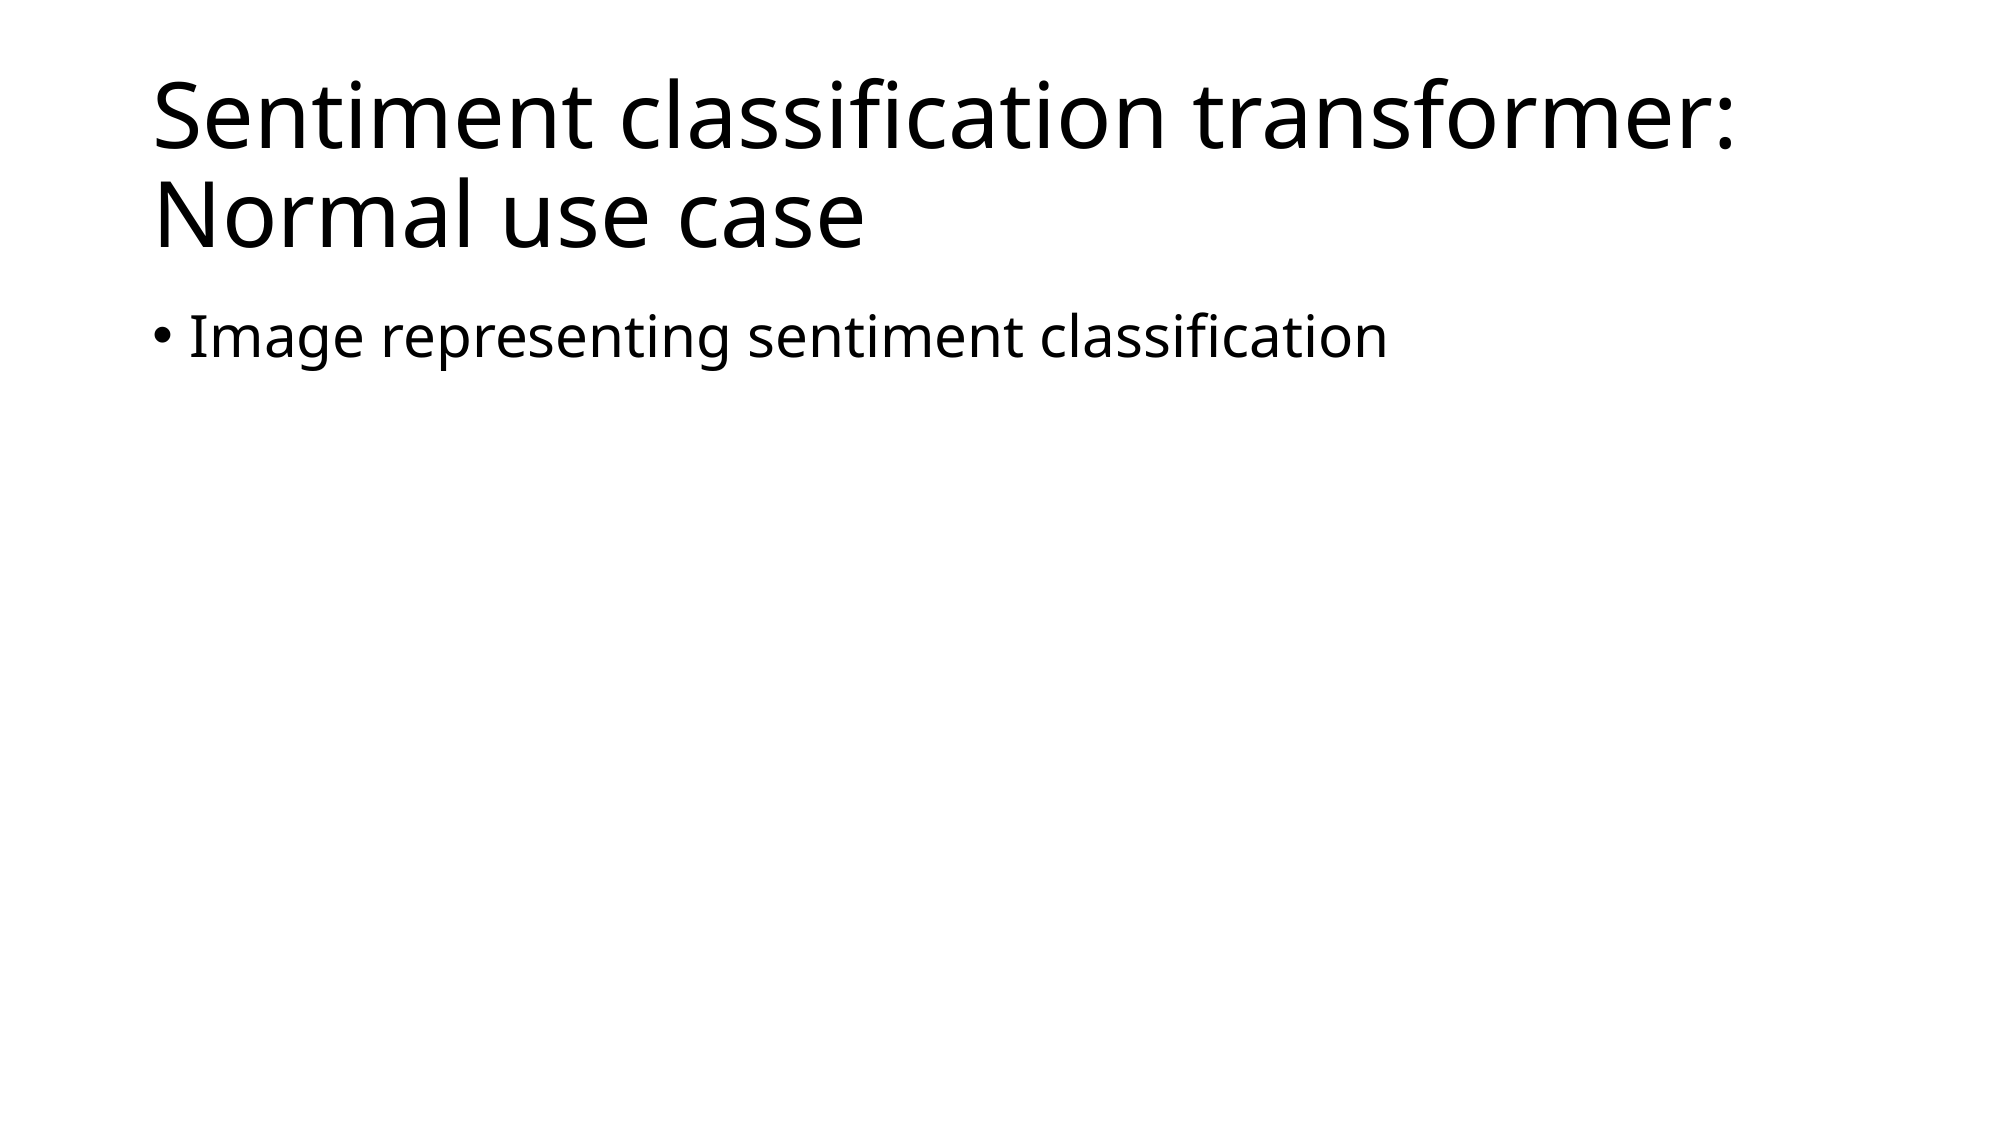

# Sentiment classification transformer: Normal use case
Image representing sentiment classification